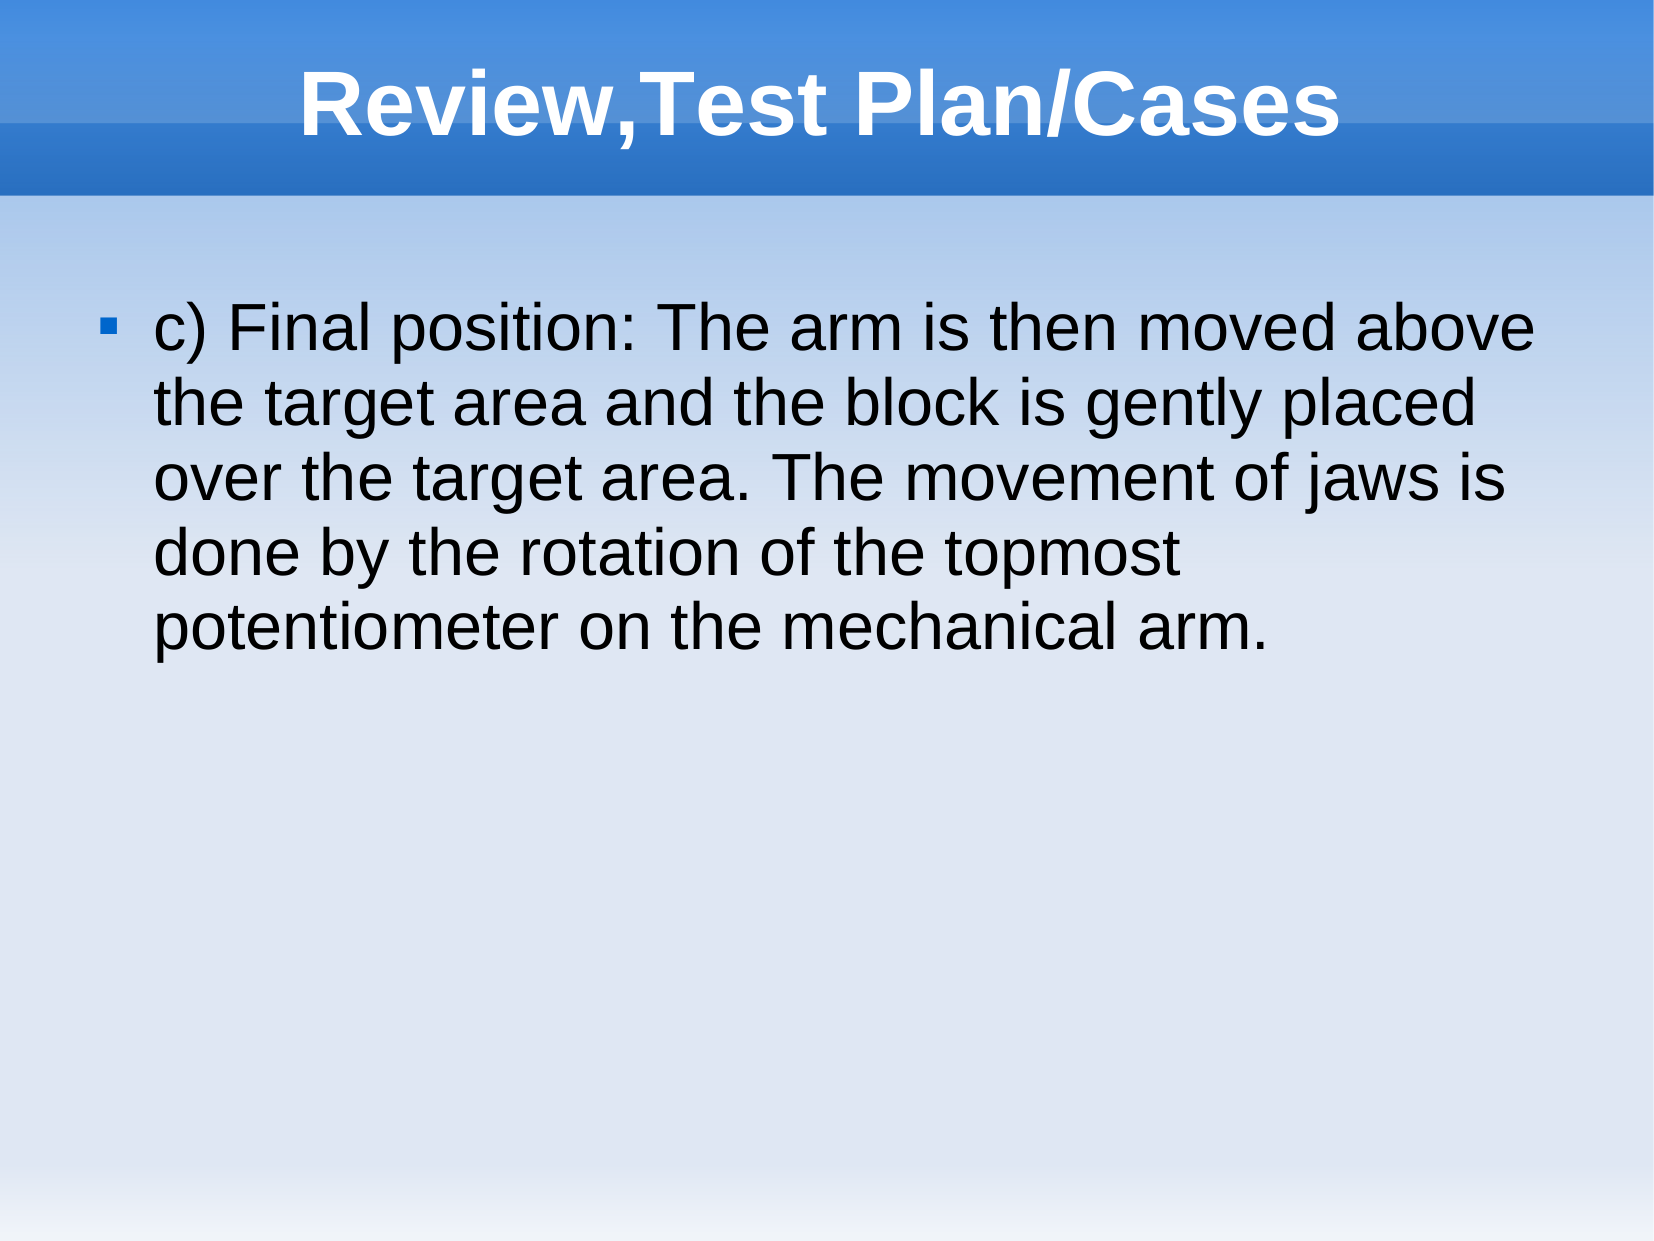

# Review,Test Plan/Cases
c) Final position: The arm is then moved above the target area and the block is gently placed over the target area. The movement of jaws is done by the rotation of the topmost potentiometer on the mechanical arm.